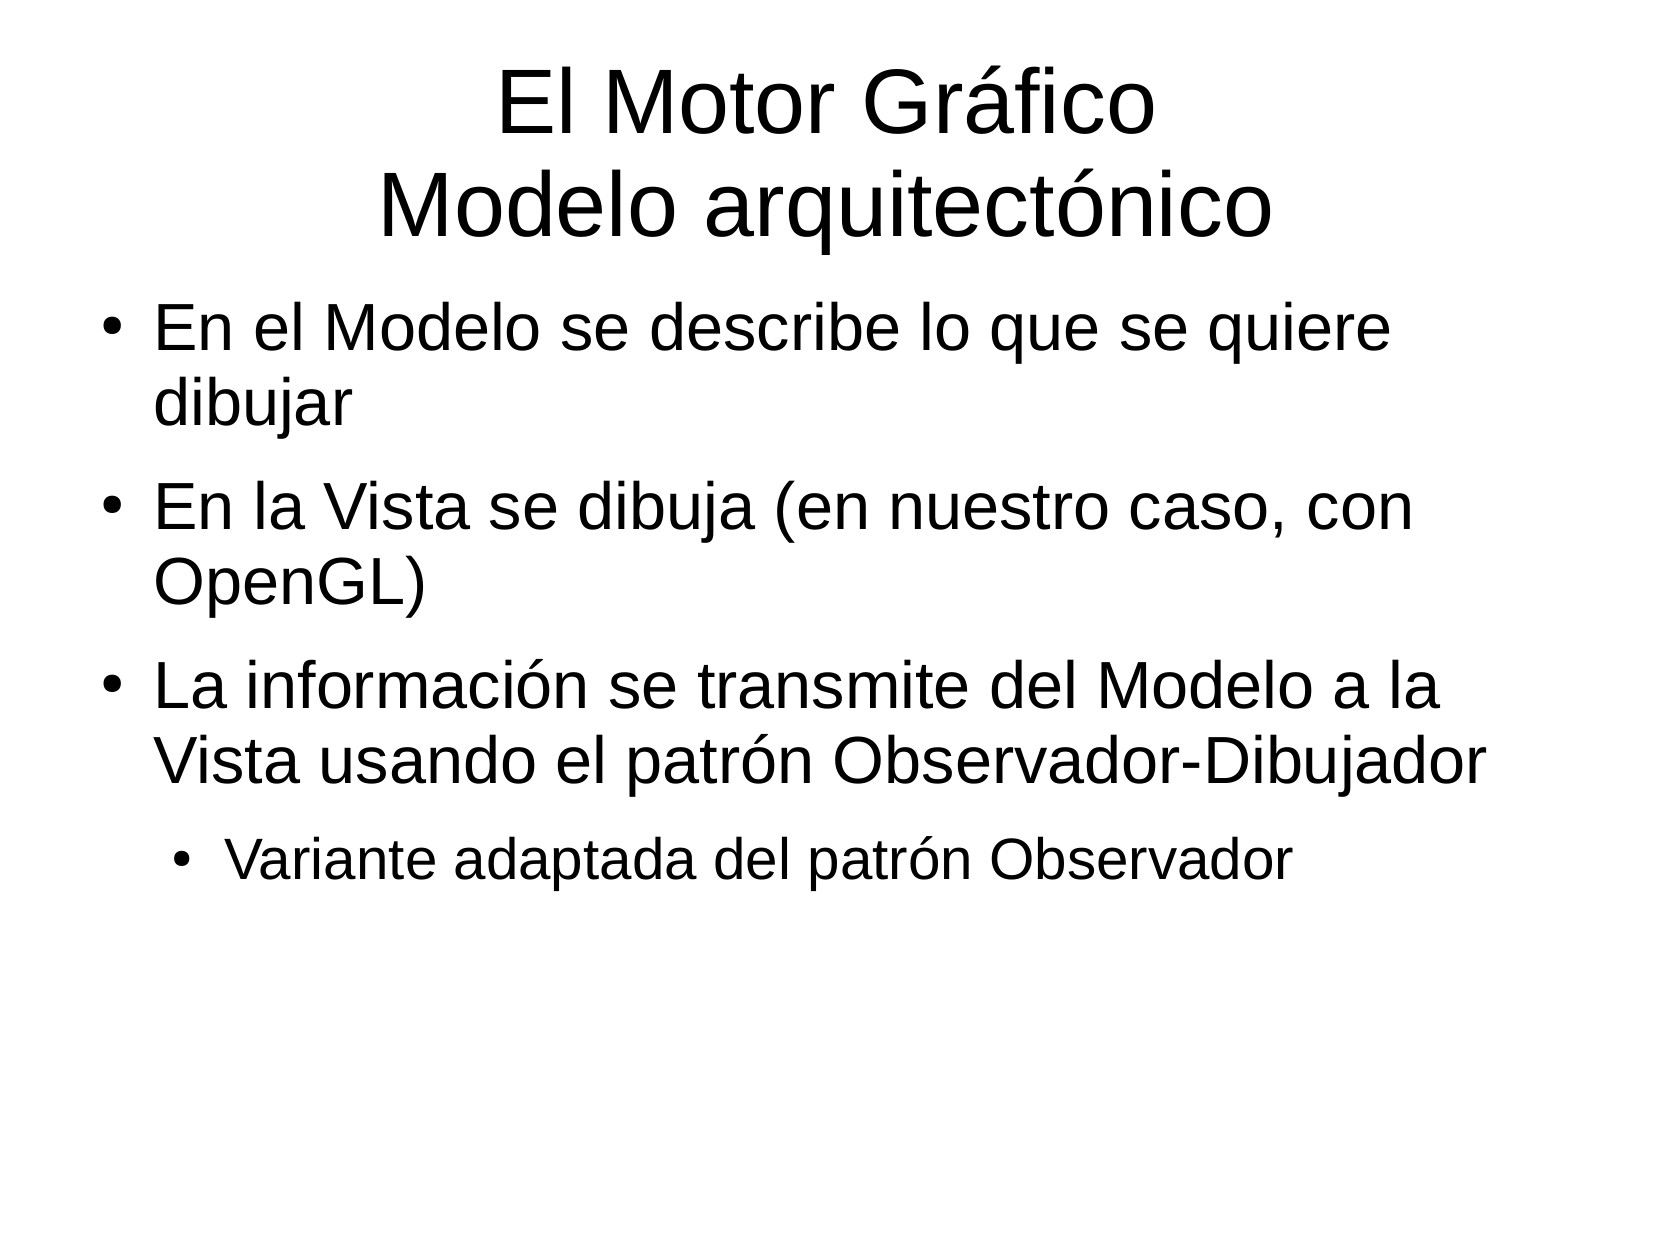

# El Motor Gráfico Modelo arquitectónico
En el Modelo se describe lo que se quiere dibujar
En la Vista se dibuja (en nuestro caso, con OpenGL)
La información se transmite del Modelo a la Vista usando el patrón Observador-Dibujador
Variante adaptada del patrón Observador